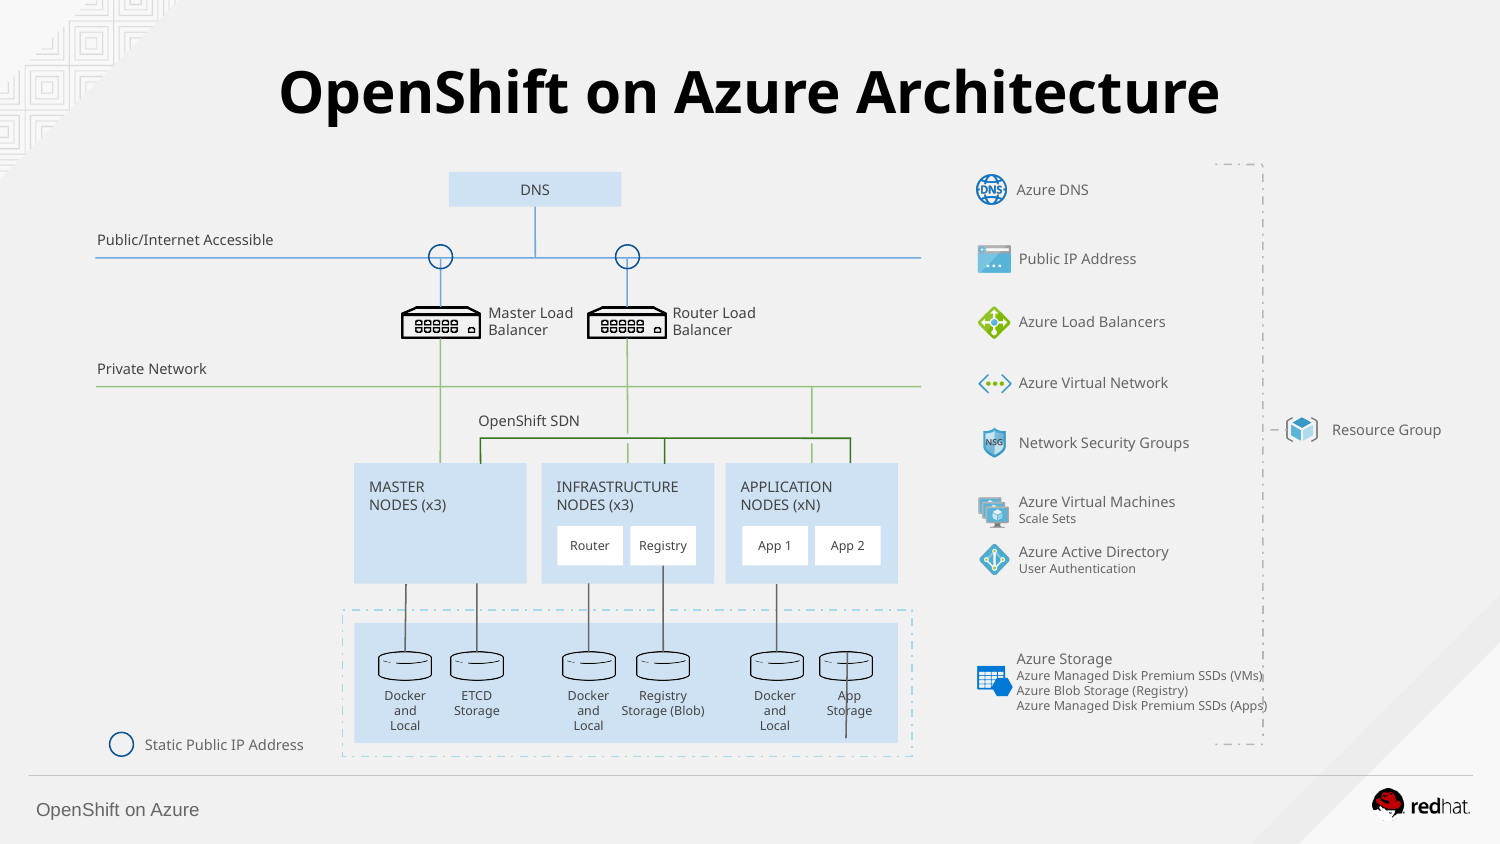

OpenShift on Azure Architecture
DNS
Azure DNS
Public IP Address
Azure Load Balancers
Azure Virtual Network
Network Security Groups
Azure Virtual Machines
Scale Sets
Azure Active Directory
User Authentication
Azure Storage
Azure Managed Disk Premium SSDs (VMs)
Azure Blob Storage (Registry)
Azure Managed Disk Premium SSDs (Apps)
Public/Internet Accessible
Master Load Balancer
Router Load Balancer
Private Network
OpenShift SDN
Resource Group
MASTER
NODES (x3)
Docker and Local
ETCD Storage
INFRASTRUCTURE
NODES (x3)
Router
Registry
Docker and Local
Registry Storage (Blob)
APPLICATION
NODES (xN)
App 1
App 2
Docker and Local
App Storage
Static Public IP Address